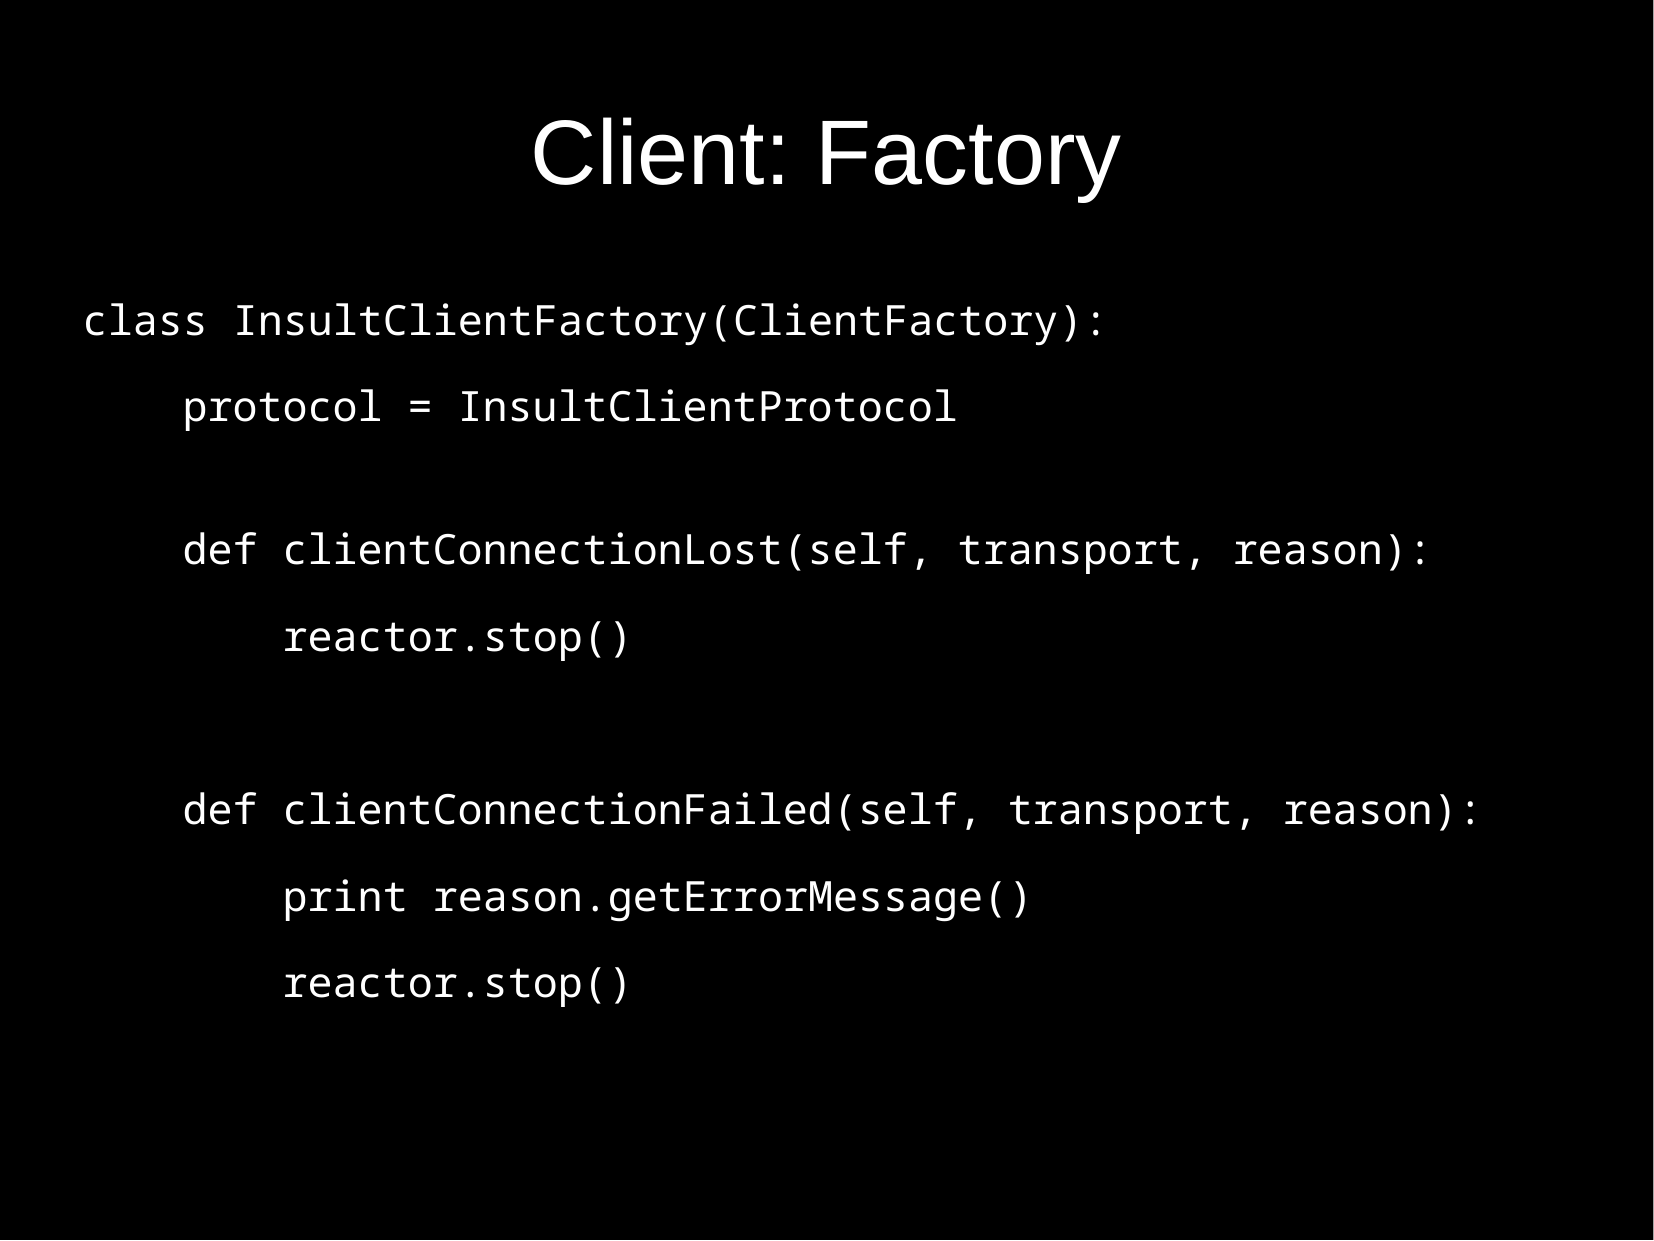

# Client: Factory
class InsultClientFactory(ClientFactory):
 protocol = InsultClientProtocol
 def clientConnectionLost(self, transport, reason):
 reactor.stop()
 def clientConnectionFailed(self, transport, reason):
 print reason.getErrorMessage()
 reactor.stop()